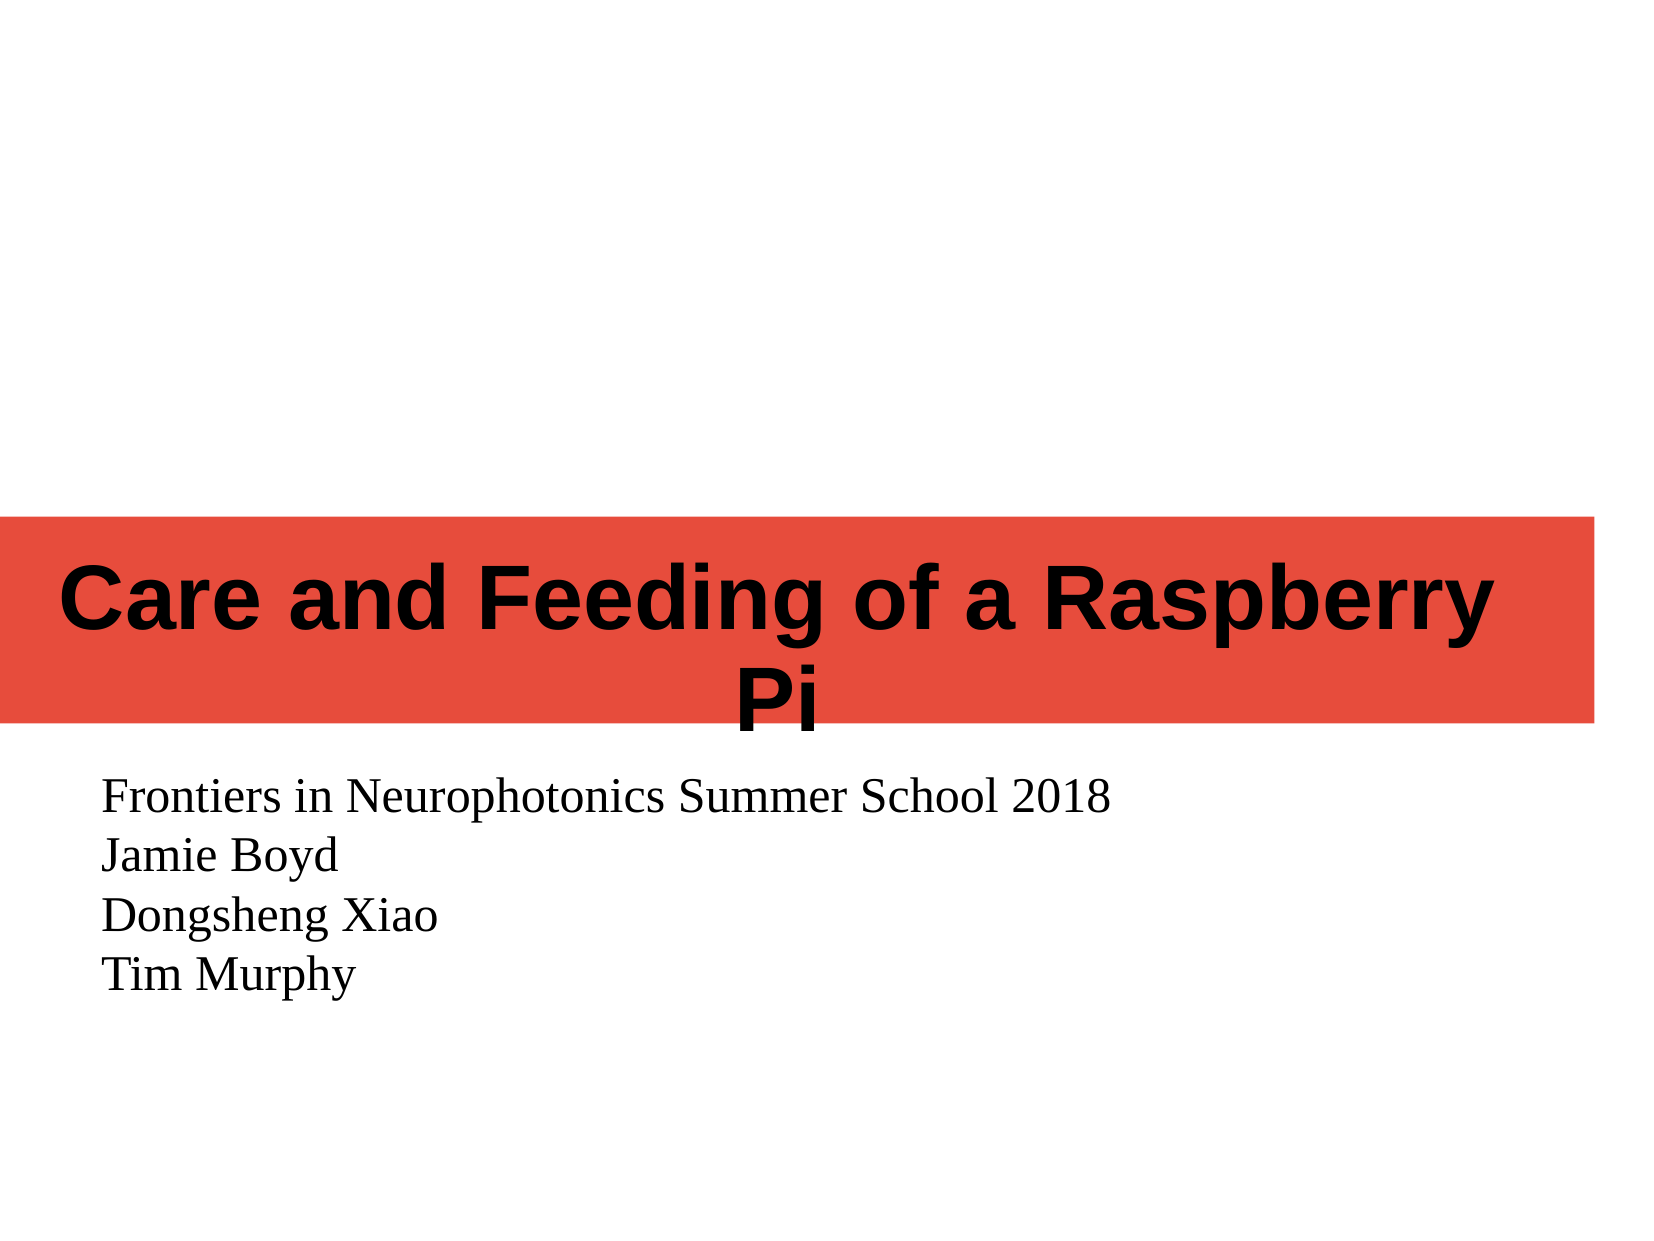

# Care and Feeding of a Raspberry Pi
Frontiers in Neurophotonics Summer School 2018
Jamie Boyd
Dongsheng Xiao
Tim Murphy